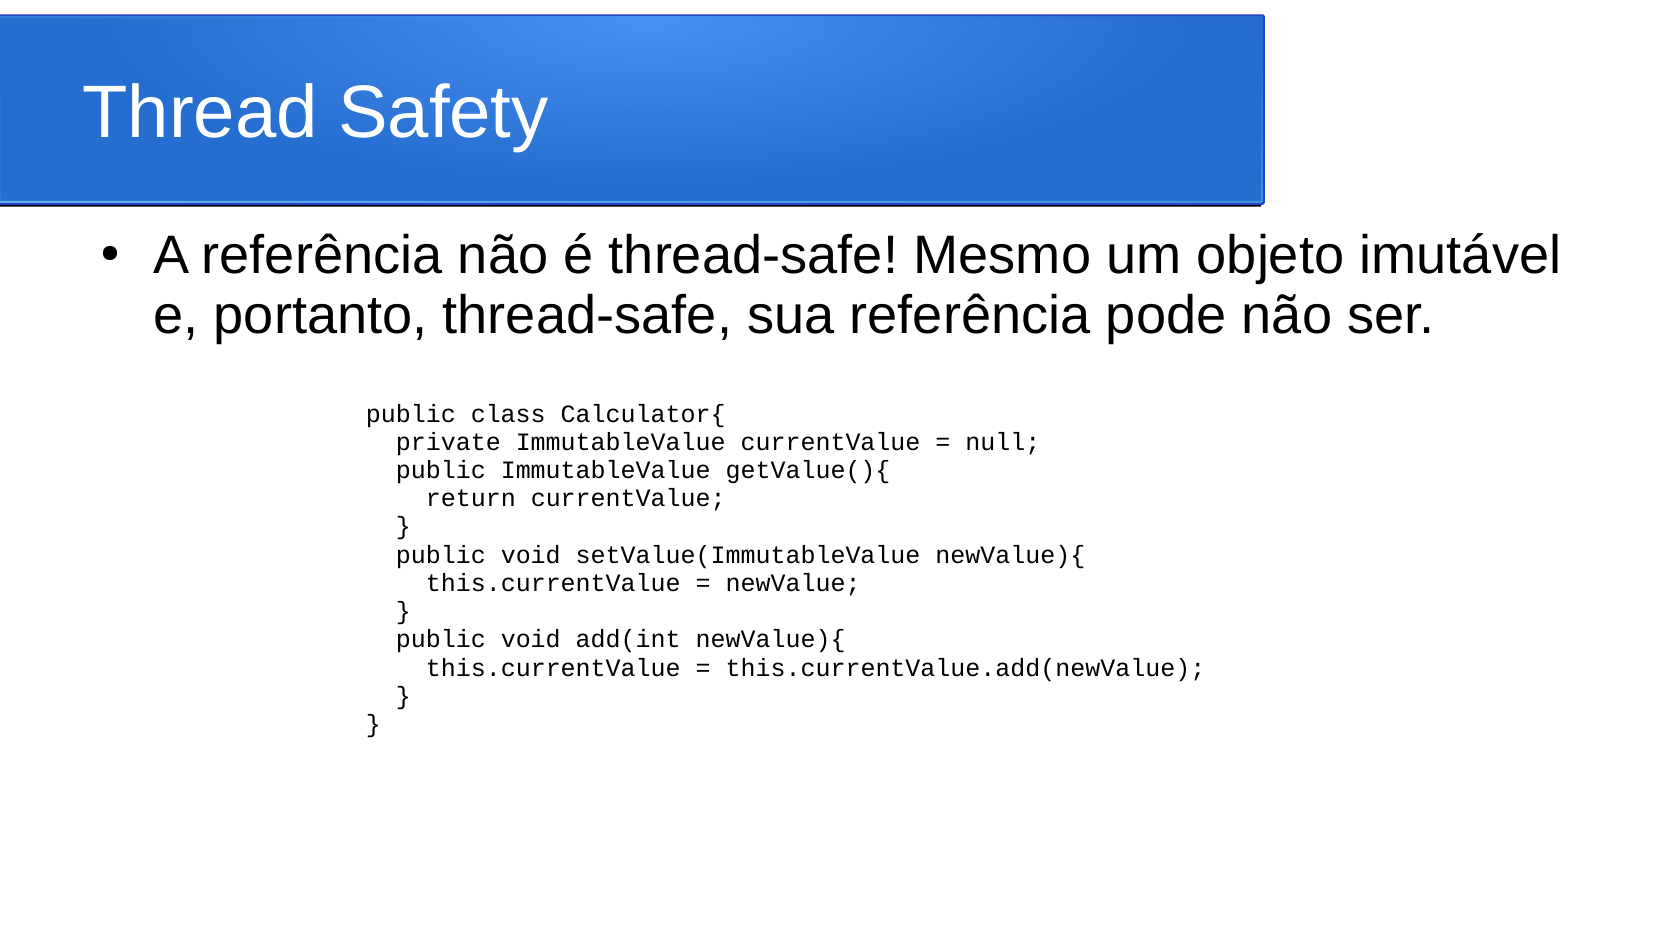

# Thread Safety
A referência não é thread-safe! Mesmo um objeto imutável e, portanto, thread-safe, sua referência pode não ser.
public class Calculator{
 private ImmutableValue currentValue = null;
 public ImmutableValue getValue(){
 return currentValue;
 }
 public void setValue(ImmutableValue newValue){
 this.currentValue = newValue;
 }
 public void add(int newValue){
 this.currentValue = this.currentValue.add(newValue);
 }
}